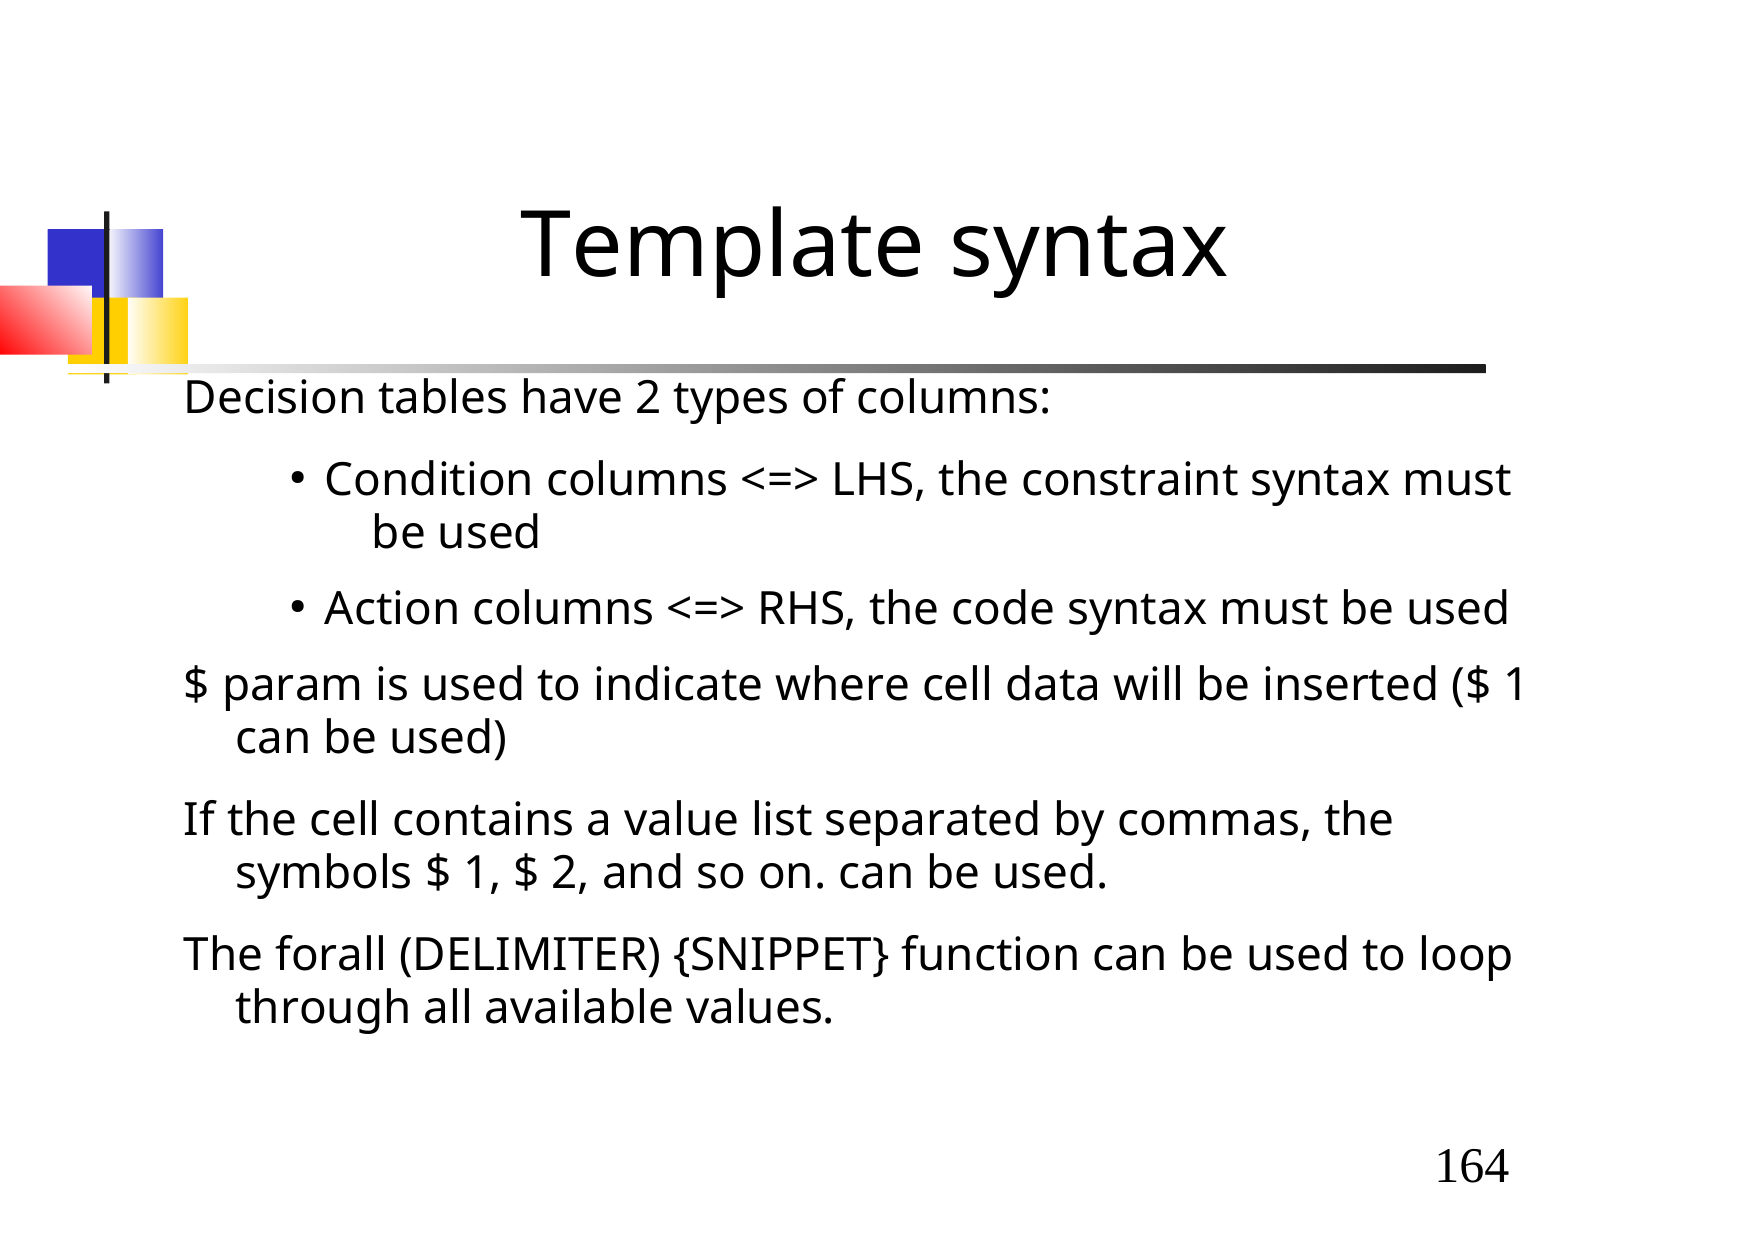

# Template syntax
Decision tables have 2 types of columns:
Condition columns <=> LHS, the constraint syntax must be used
Action columns <=> RHS, the code syntax must be used
$ param is used to indicate where cell data will be inserted ($ 1 can be used)
If the cell contains a value list separated by commas, the symbols $ 1, $ 2, and so on. can be used.
The forall (DELIMITER) {SNIPPET} function can be used to loop through all available values.